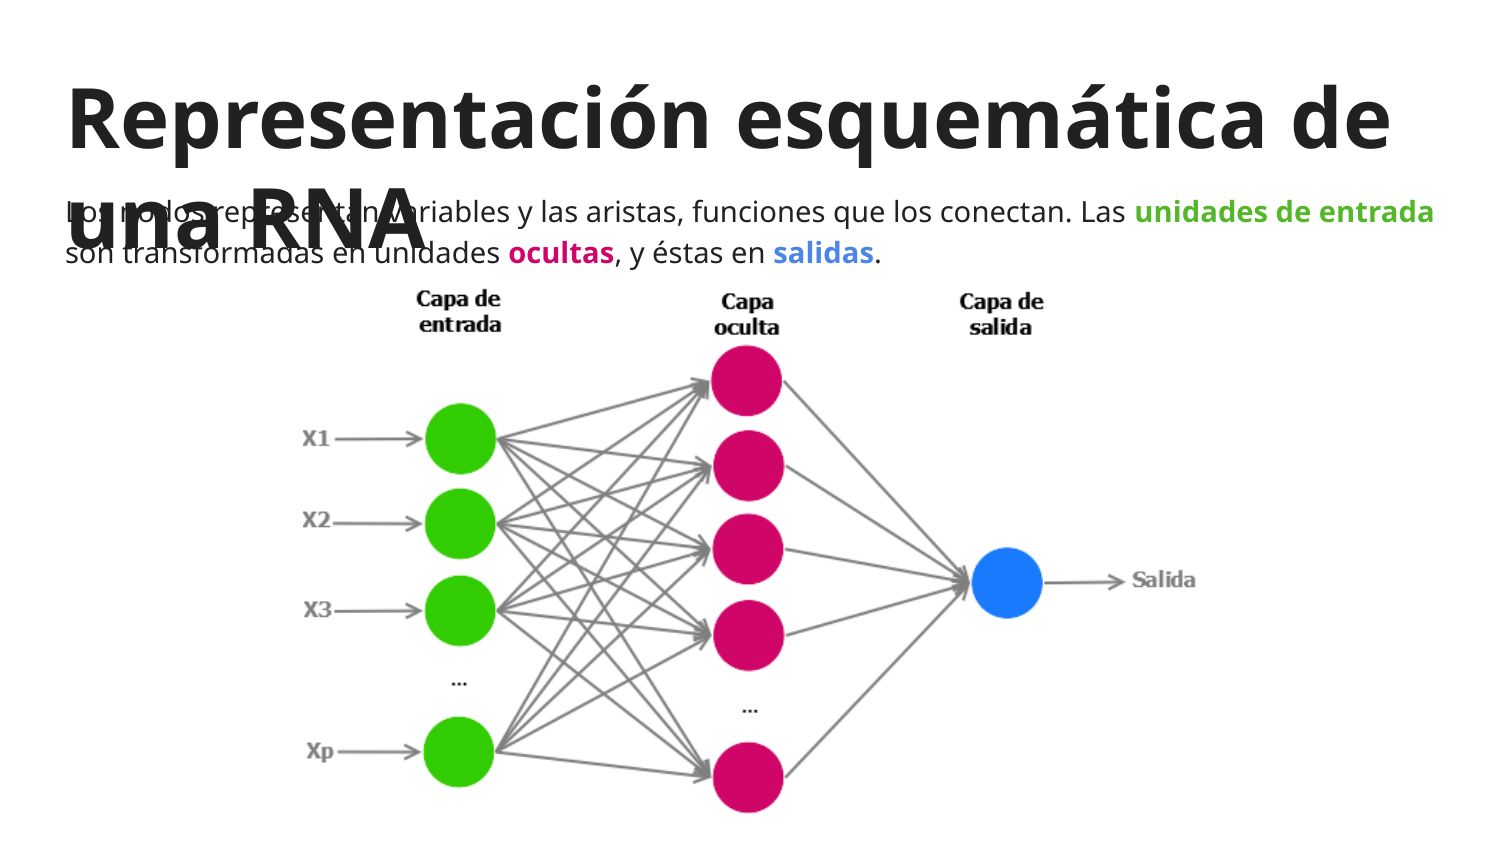

# Representación esquemática de una RNA
Los nodos representan variables y las aristas, funciones que los conectan. Las unidades de entrada son transformadas en unidades ocultas, y éstas en salidas.